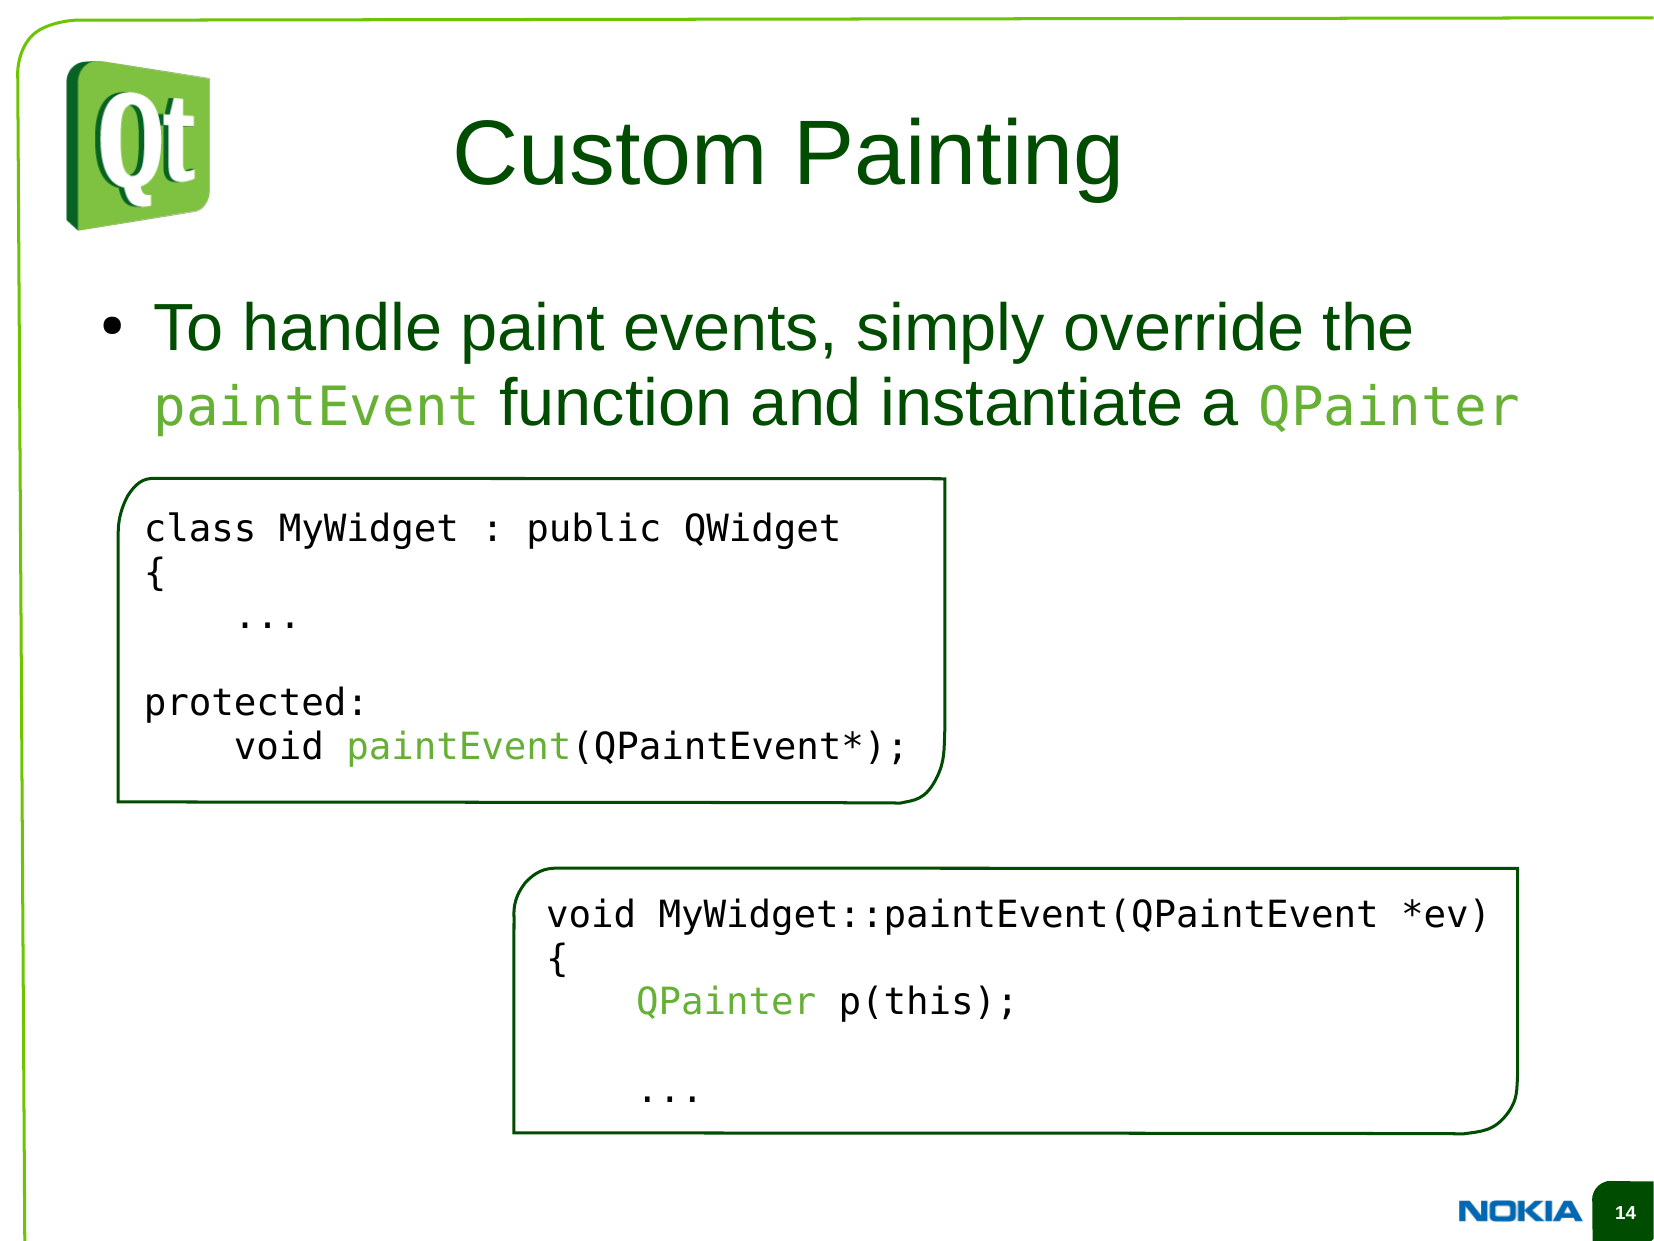

# Custom Painting
To handle paint events, simply override the paintEvent function and instantiate a QPainter
class MyWidget : public QWidget
{
 ...
protected:
 void paintEvent(QPaintEvent*);
void MyWidget::paintEvent(QPaintEvent *ev)
{
 QPainter p(this);
 ...